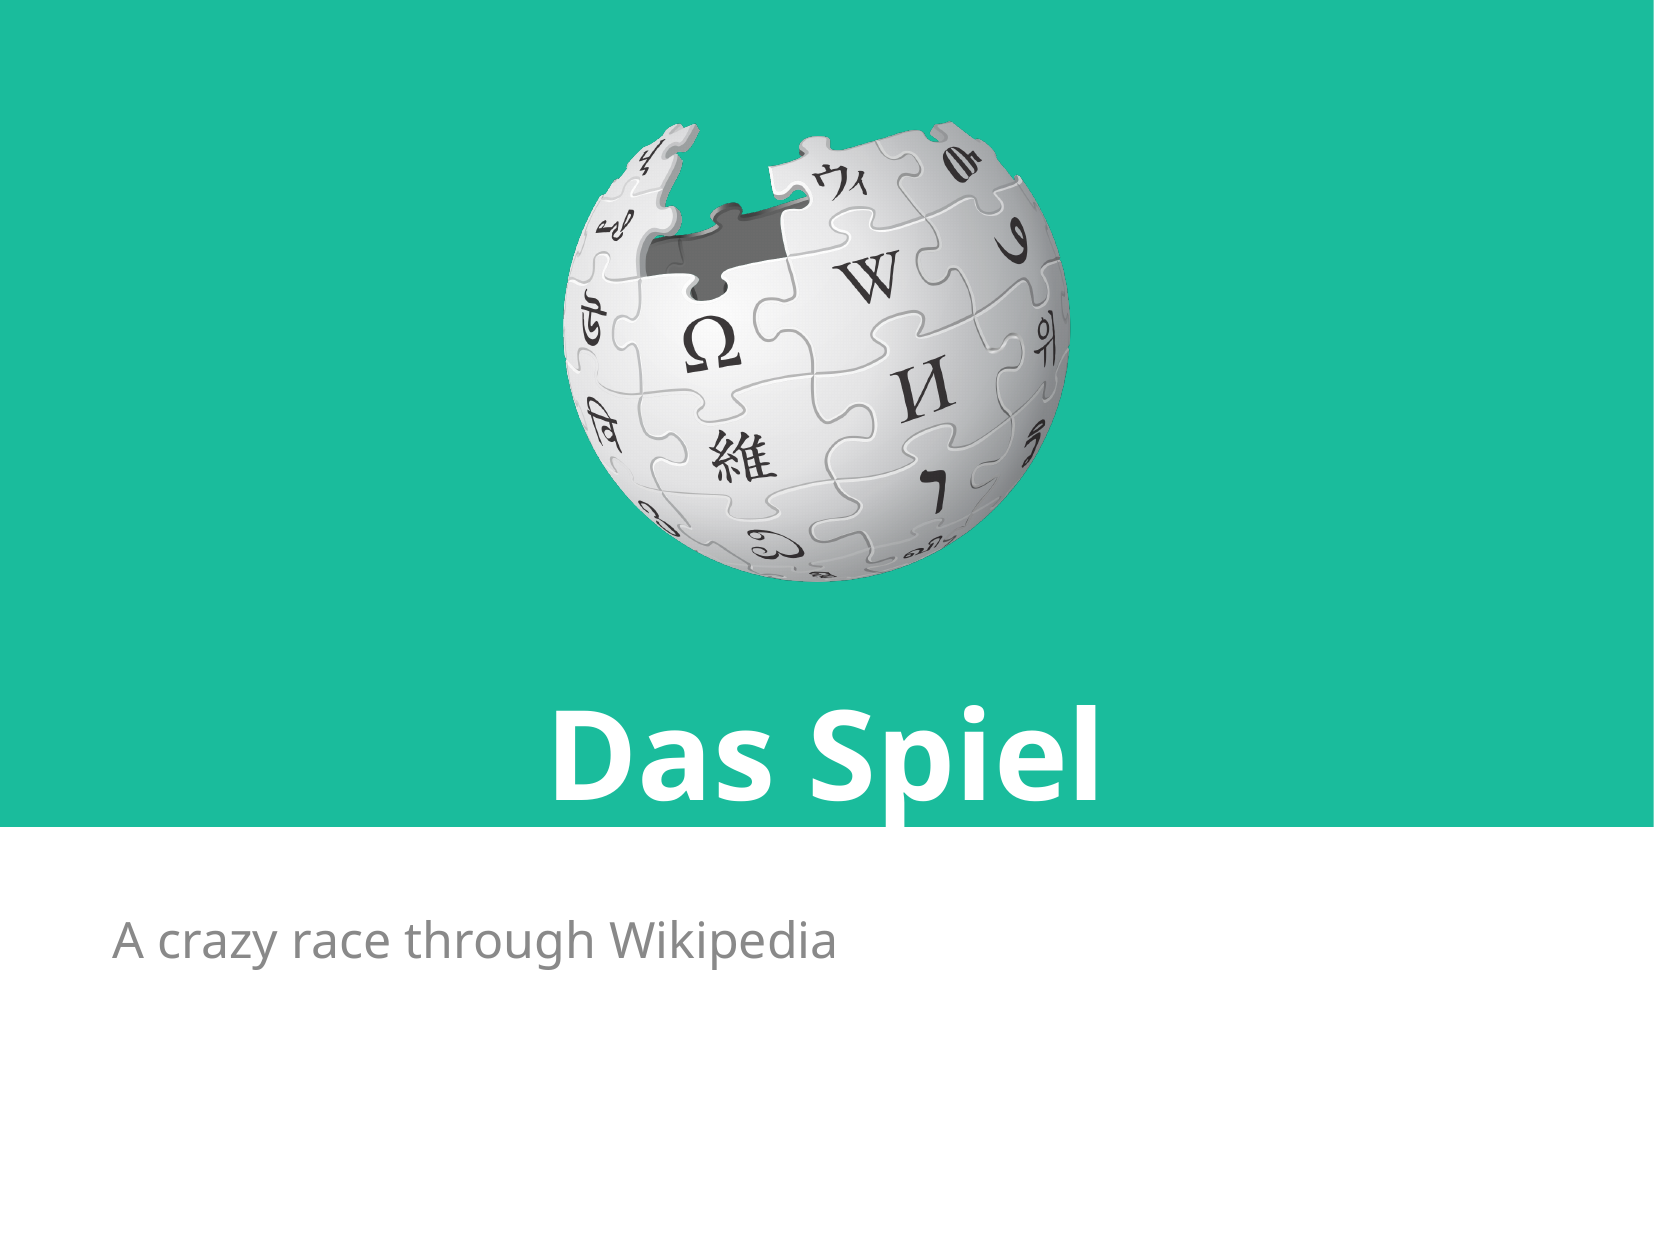

# Das Spiel
A crazy race through Wikipedia